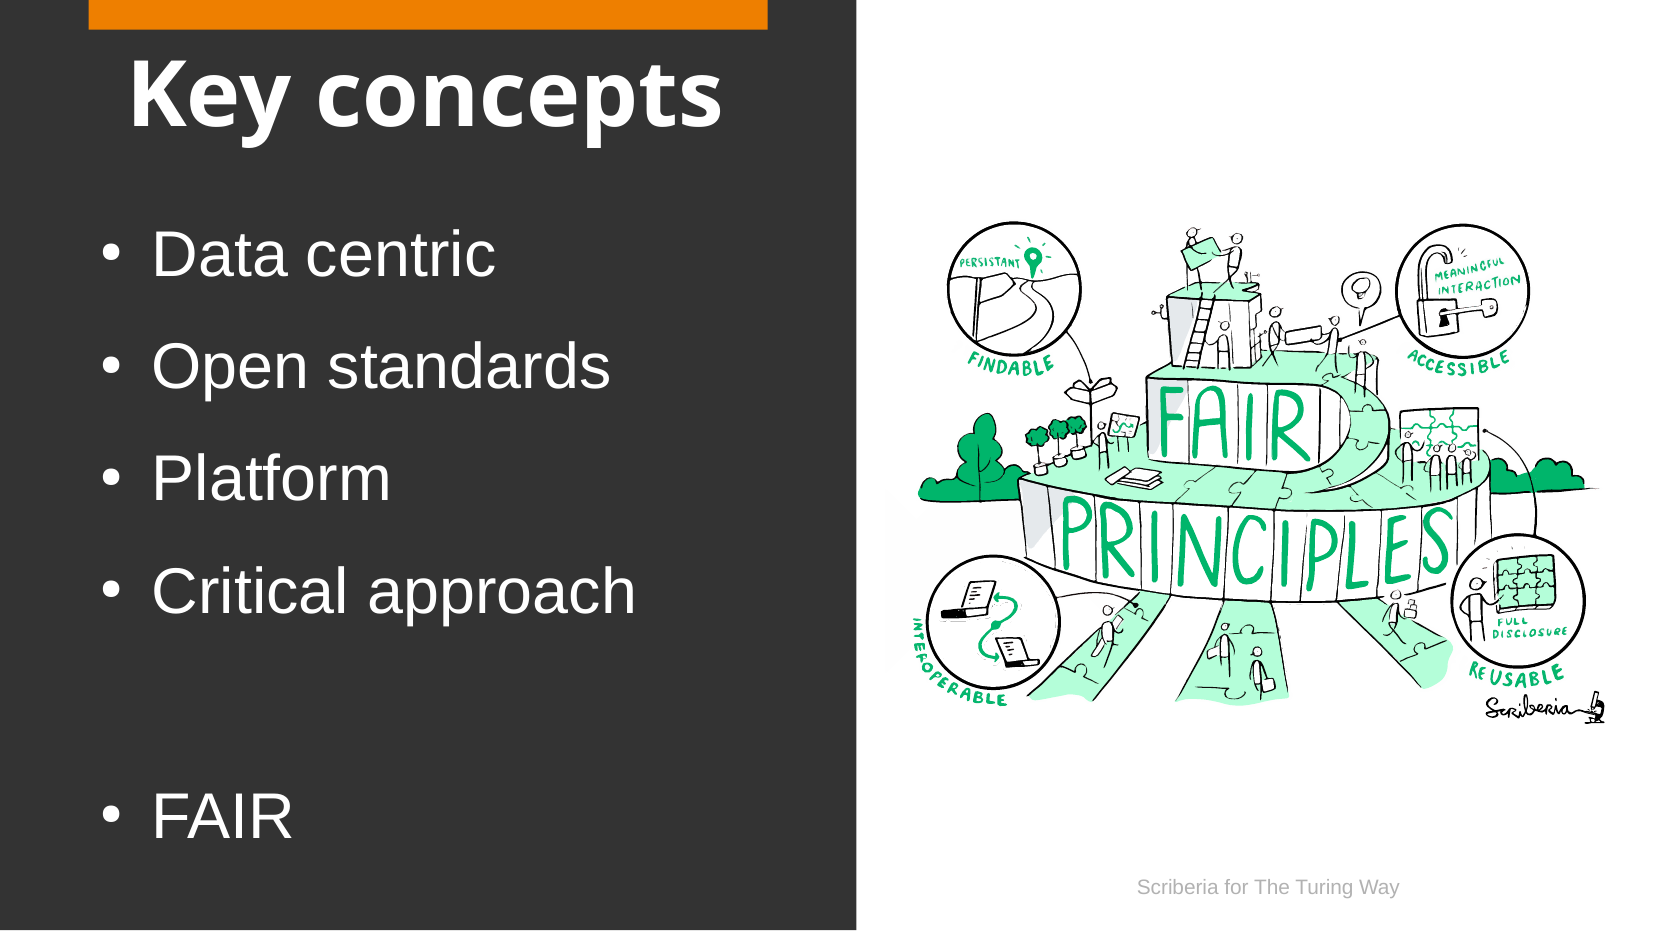

Key concepts
#
Data centric
Open standards
Platform
Critical approach
FAIR
Scriberia for The Turing Way